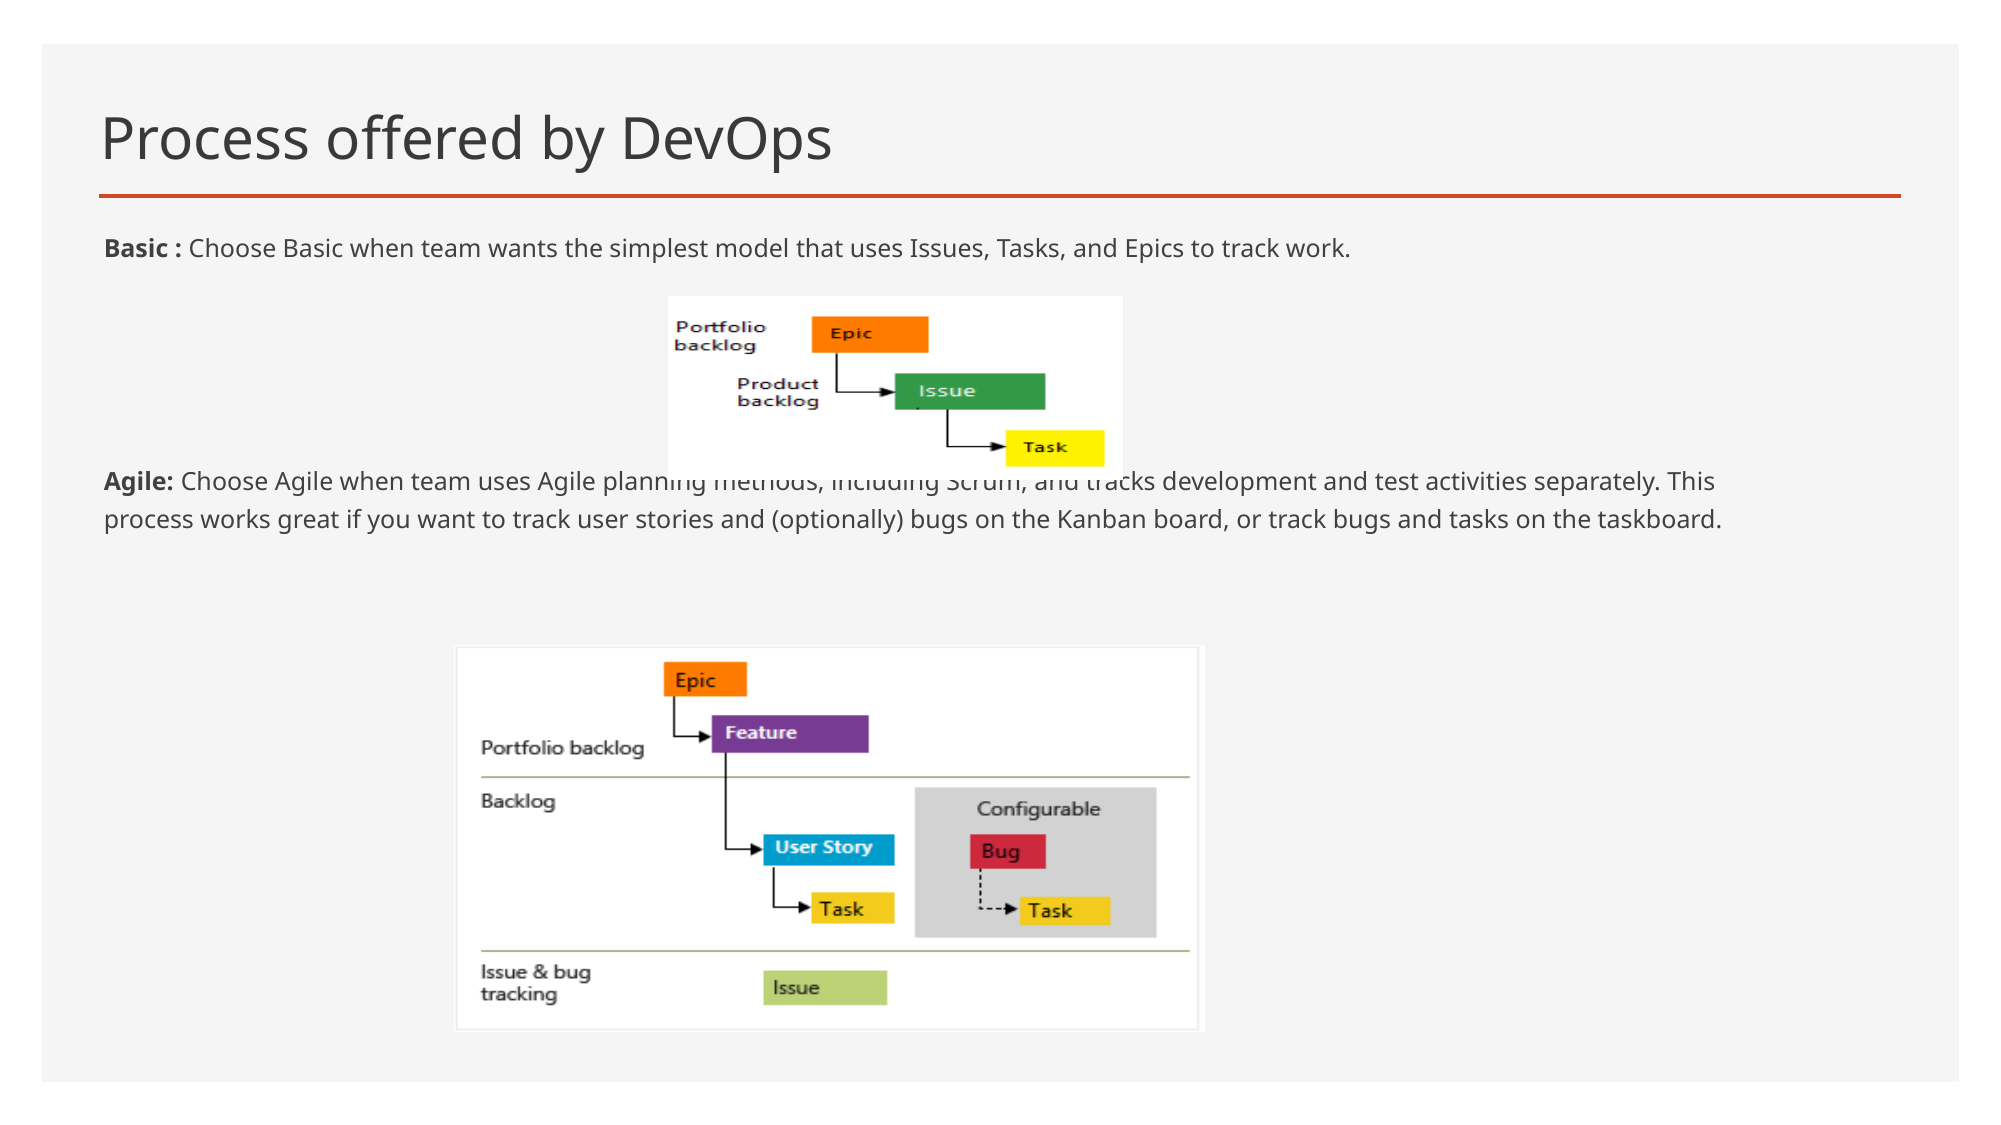

# Process offered by DevOps
Basic : Choose Basic when team wants the simplest model that uses Issues, Tasks, and Epics to track work.
Agile: Choose Agile when team uses Agile planning methods, including Scrum, and tracks development and test activities separately. This process works great if you want to track user stories and (optionally) bugs on the Kanban board, or track bugs and tasks on the taskboard.